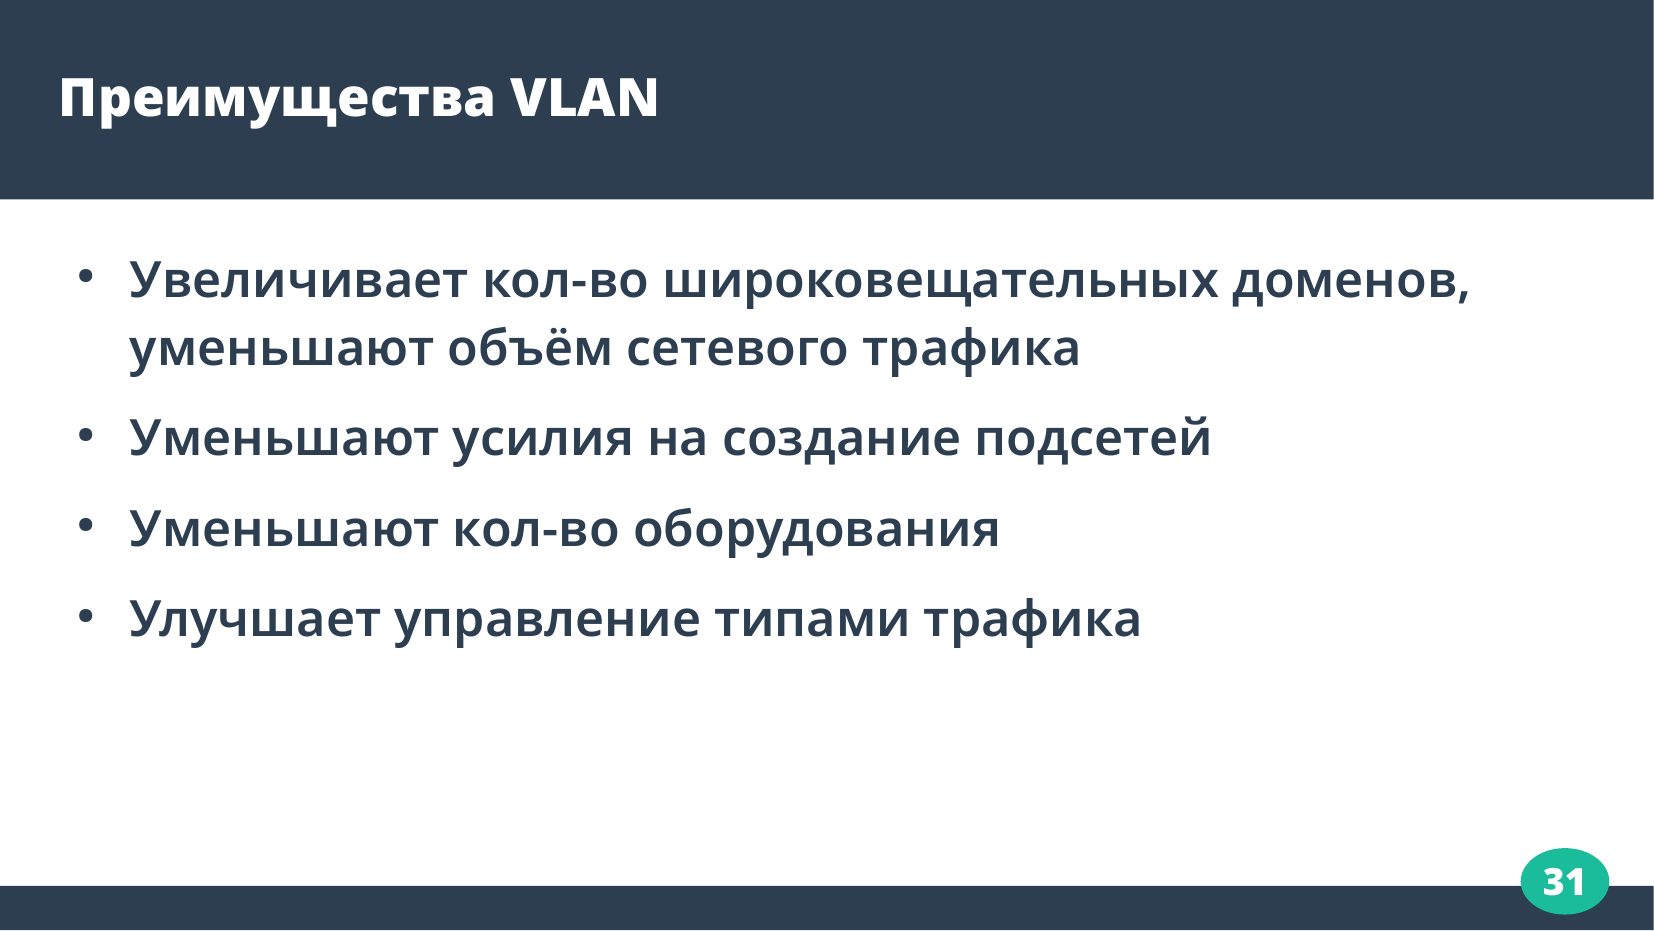

# Преимущества VLAN
Увеличивает кол-во широковещательных доменов, уменьшают объём сетевого трафика
Уменьшают усилия на создание подсетей
Уменьшают кол-во оборудования
Улучшает управление типами трафика
31